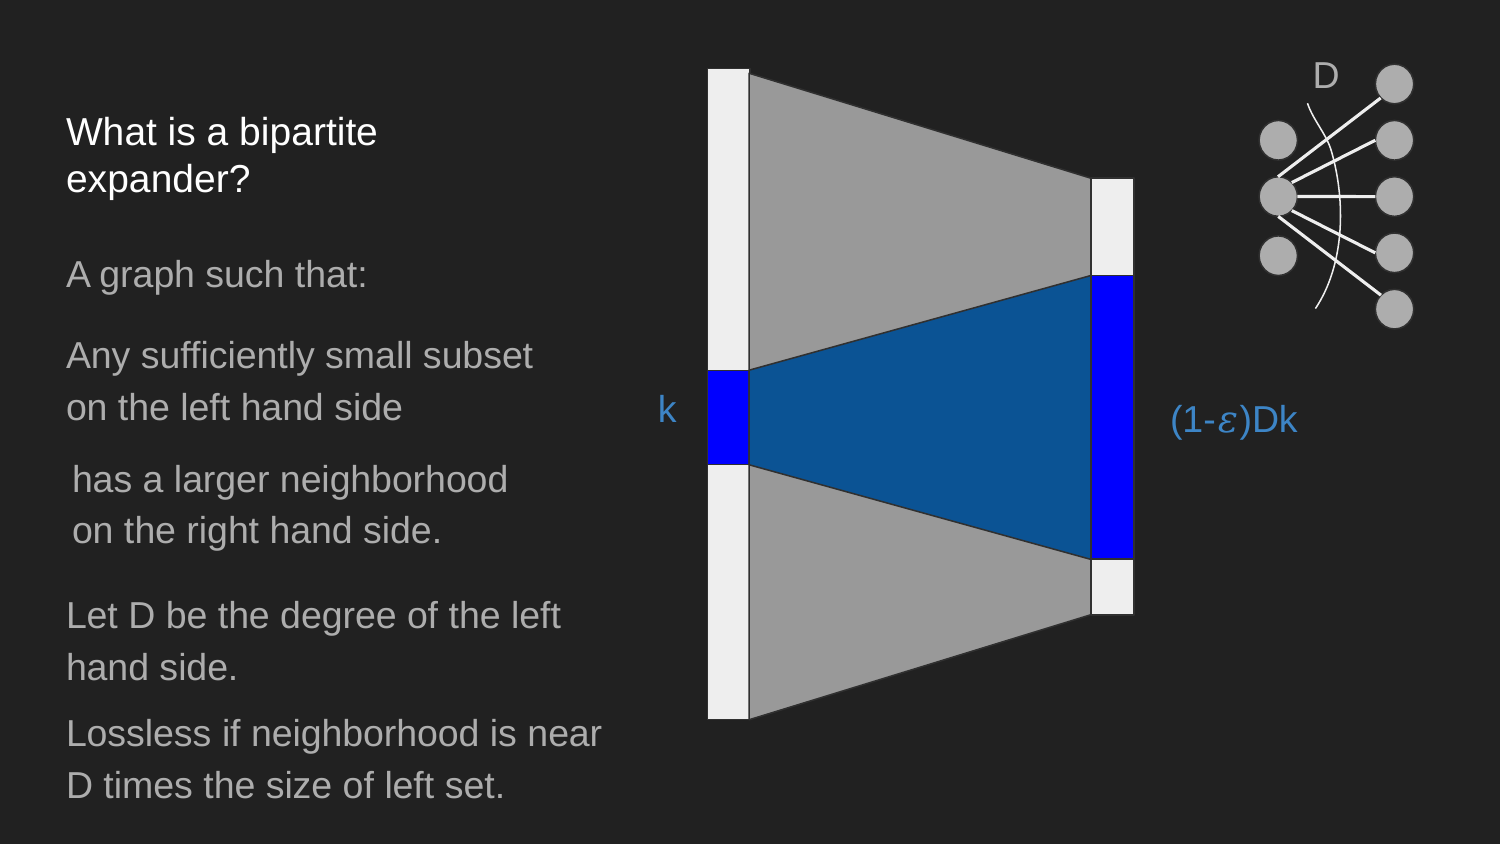

D
# What is a bipartite expander?
A graph such that:
Any sufficiently small subset on the left hand side
k
(1-𝜀)Dk
has a larger neighborhood on the right hand side.
Let D be the degree of the left hand side.
Lossless if neighborhood is near D times the size of left set.